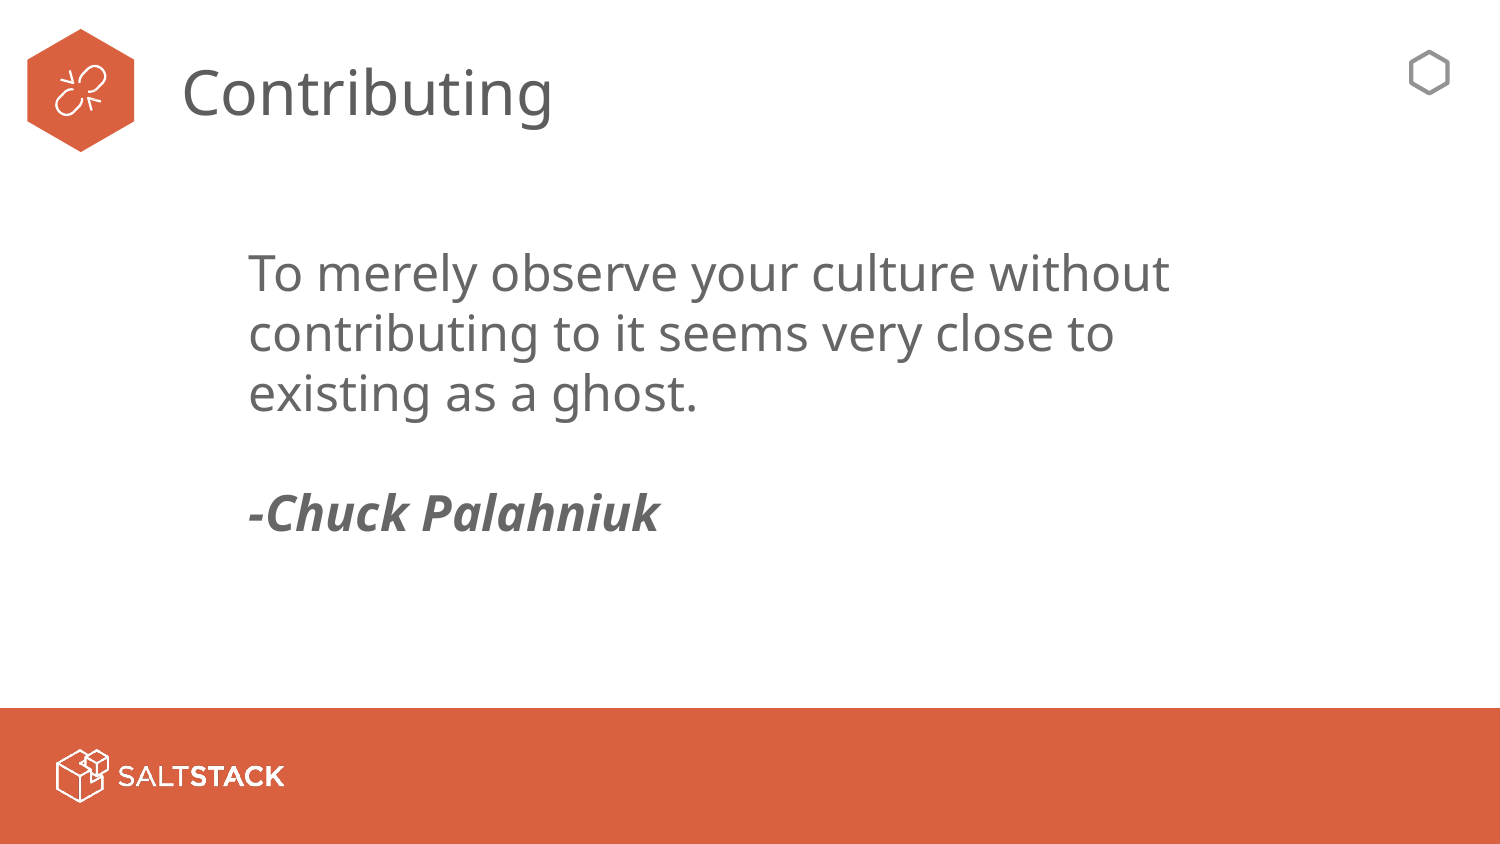

Contributing
To merely observe your culture without contributing to it seems very close to existing as a ghost.
-Chuck Palahniuk
Mark Hopper, Solution Consultant
801-506-6994| mhopper@saltstack.com
Katarri Washington, Account Executive
801-305-3330| katarri@saltstack.com